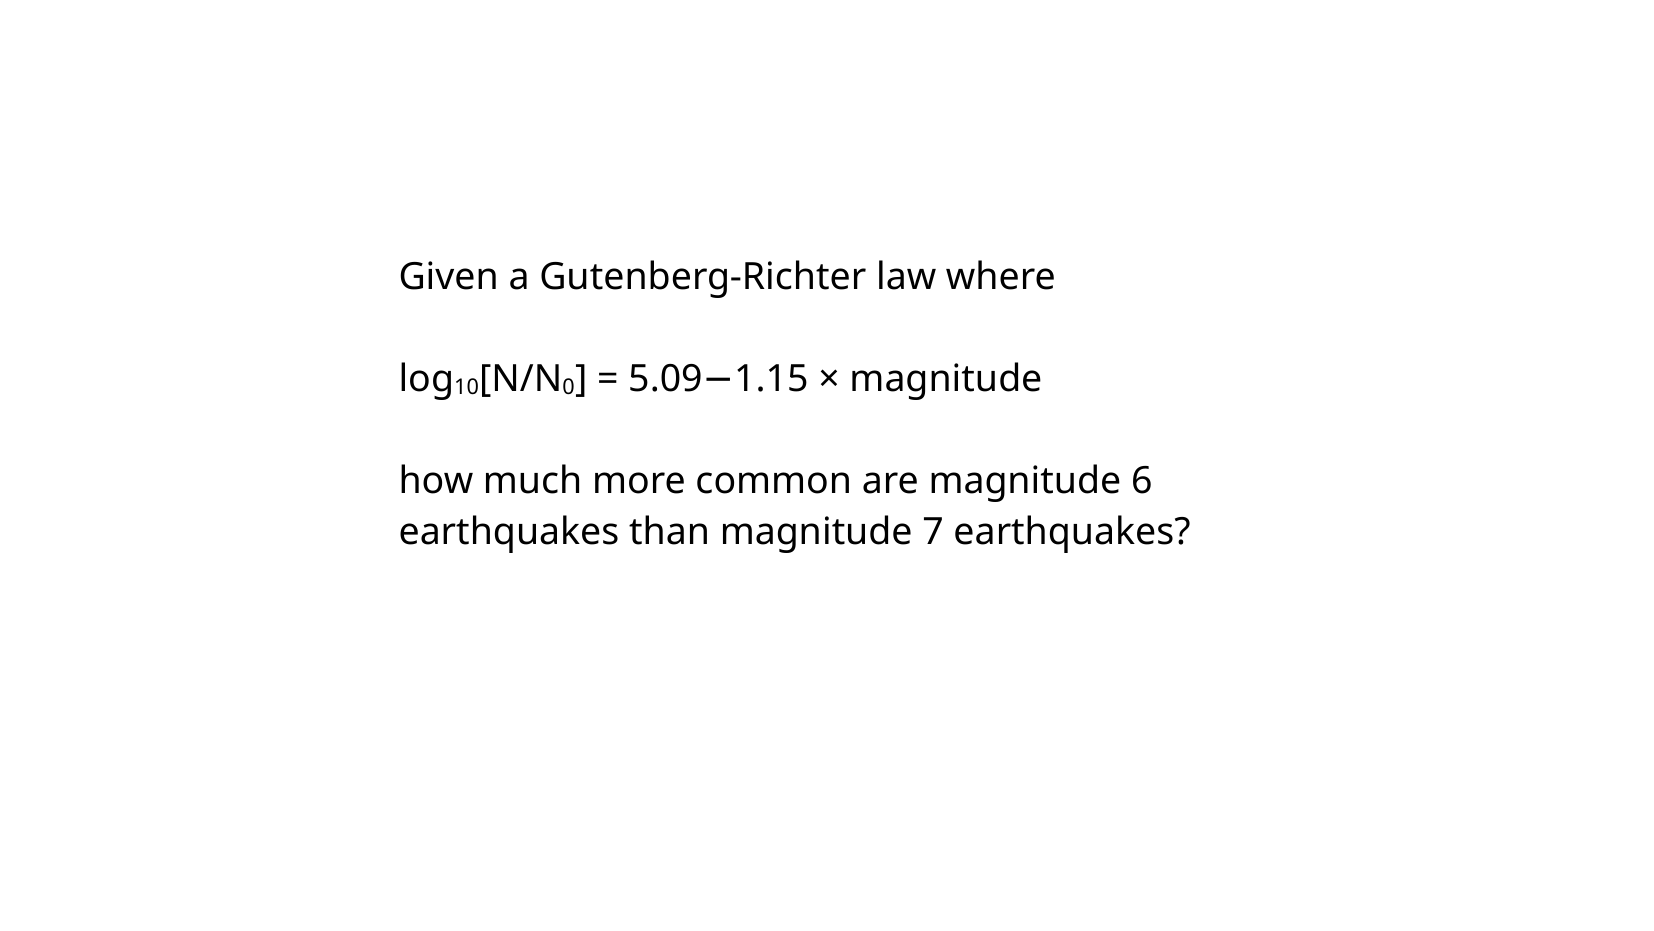

Given a Gutenberg-Richter law where
log10[N/N0] = 5.09−1.15 × magnitude
how much more common are magnitude 6 earthquakes than magnitude 7 earthquakes?